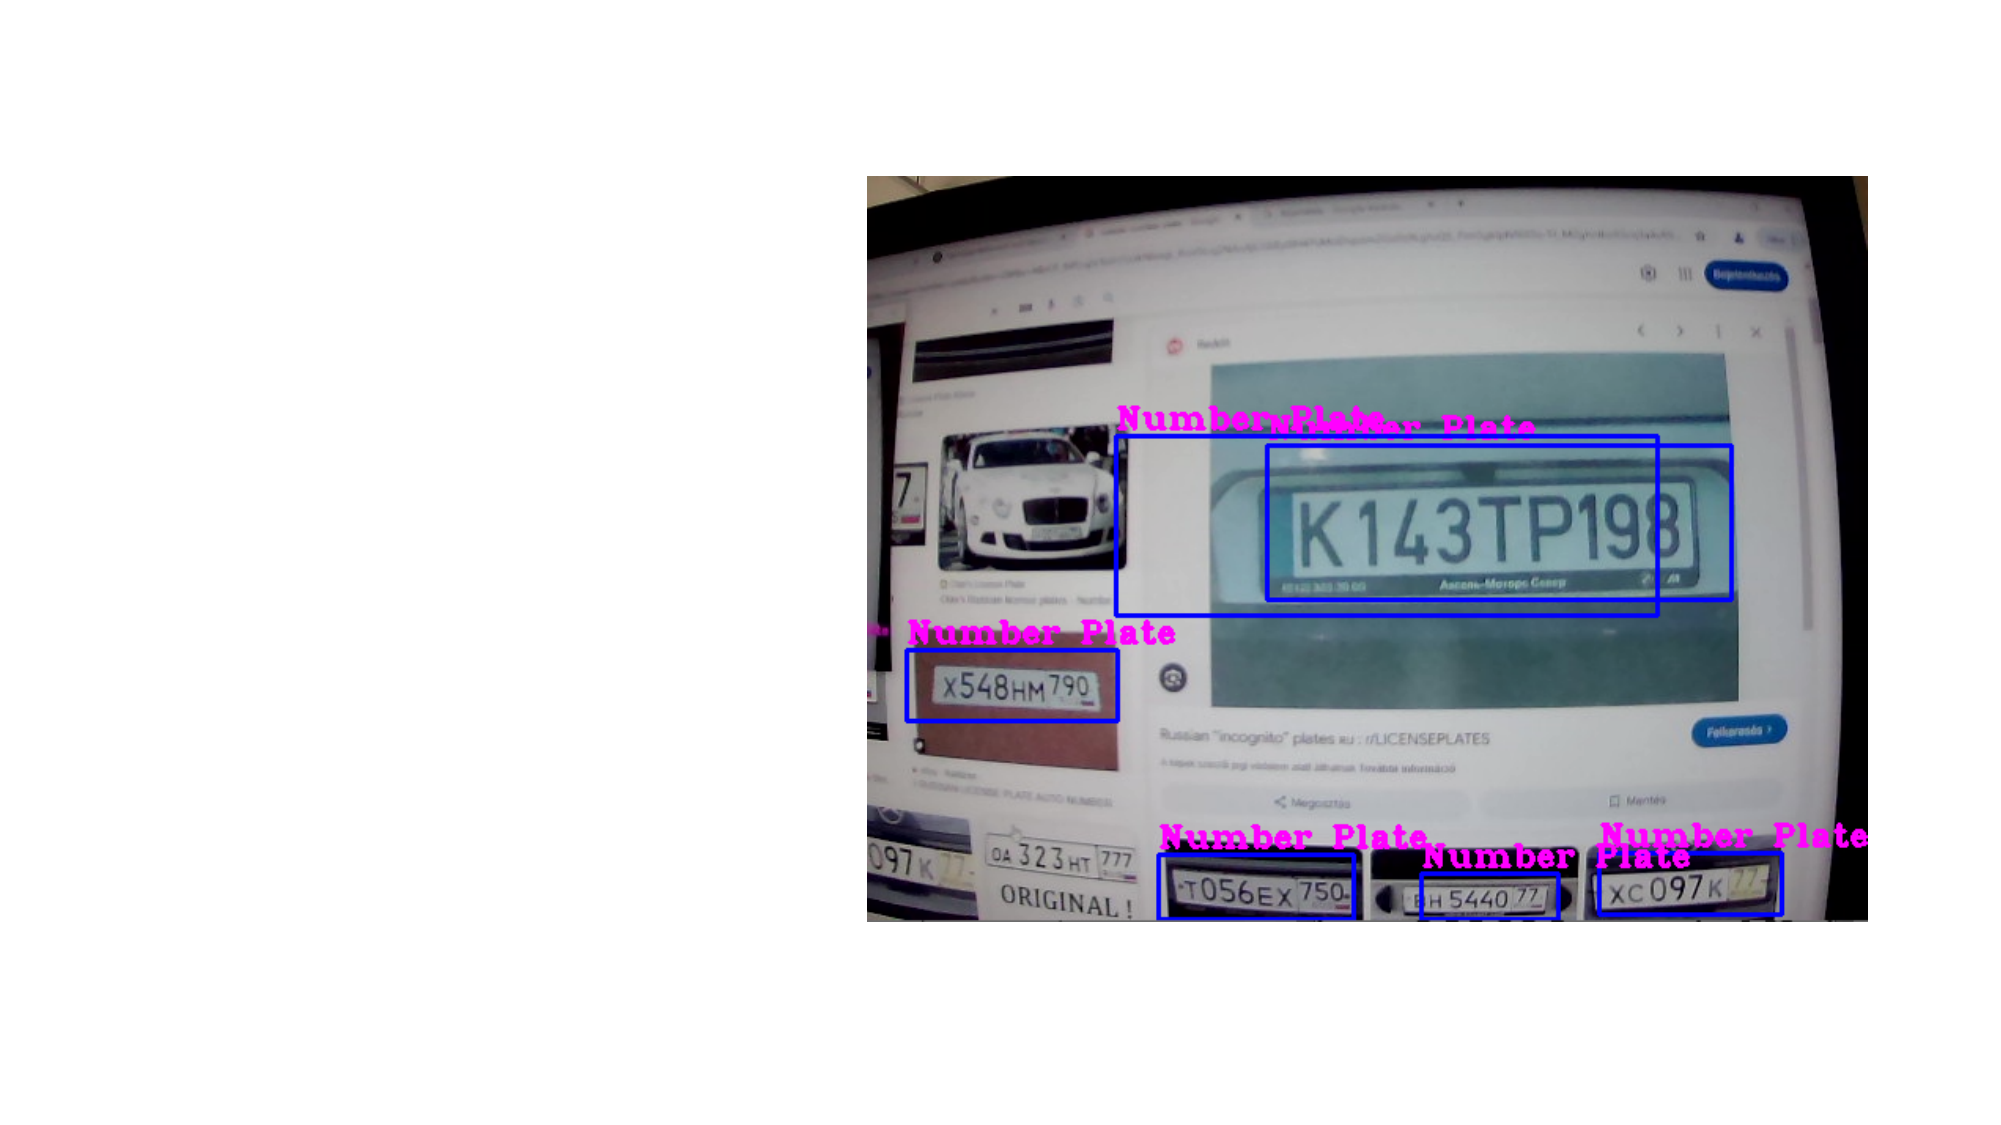

# Program bemutatása
A programegy élő videófeldolgozó rendszer a számítógép kameráját használja a rendszámtáblák felismerésére. A működés röviden:
Képgyűjtés: A kamera segítségével folyamatos képkockákat rögzít.
Felismerés:Haar Cascade modell segítségével azonosítja a potenciális rendszámtáblákat.
Megjelenítés: Ha megtalálta a program vizuálisan kiemeli azt, felirattal jelölve a rendszámtáblát.
Mentés: billentyűlenyomása talált területet elmenti egy képfájlba.